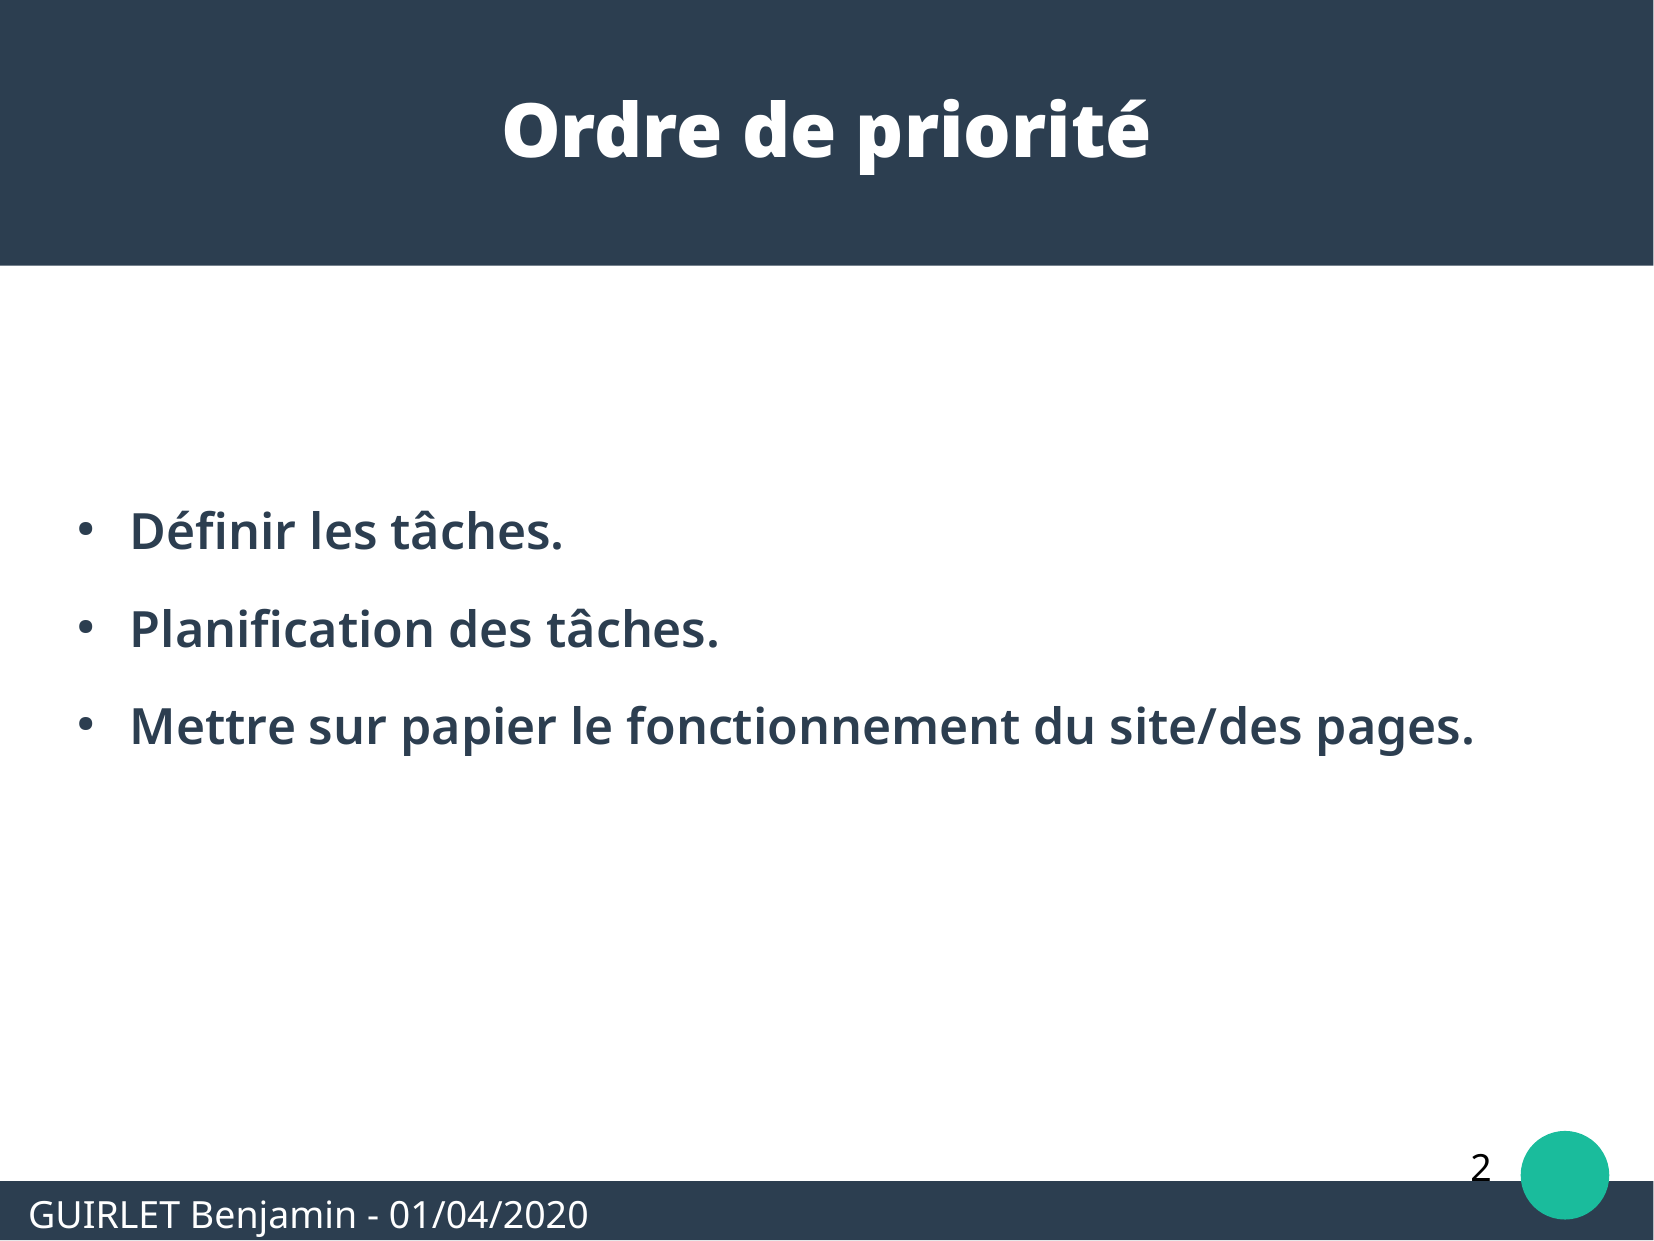

# Ordre de priorité
Définir les tâches.
Planification des tâches.
Mettre sur papier le fonctionnement du site/des pages.
GUIRLET Benjamin - 01/04/2020